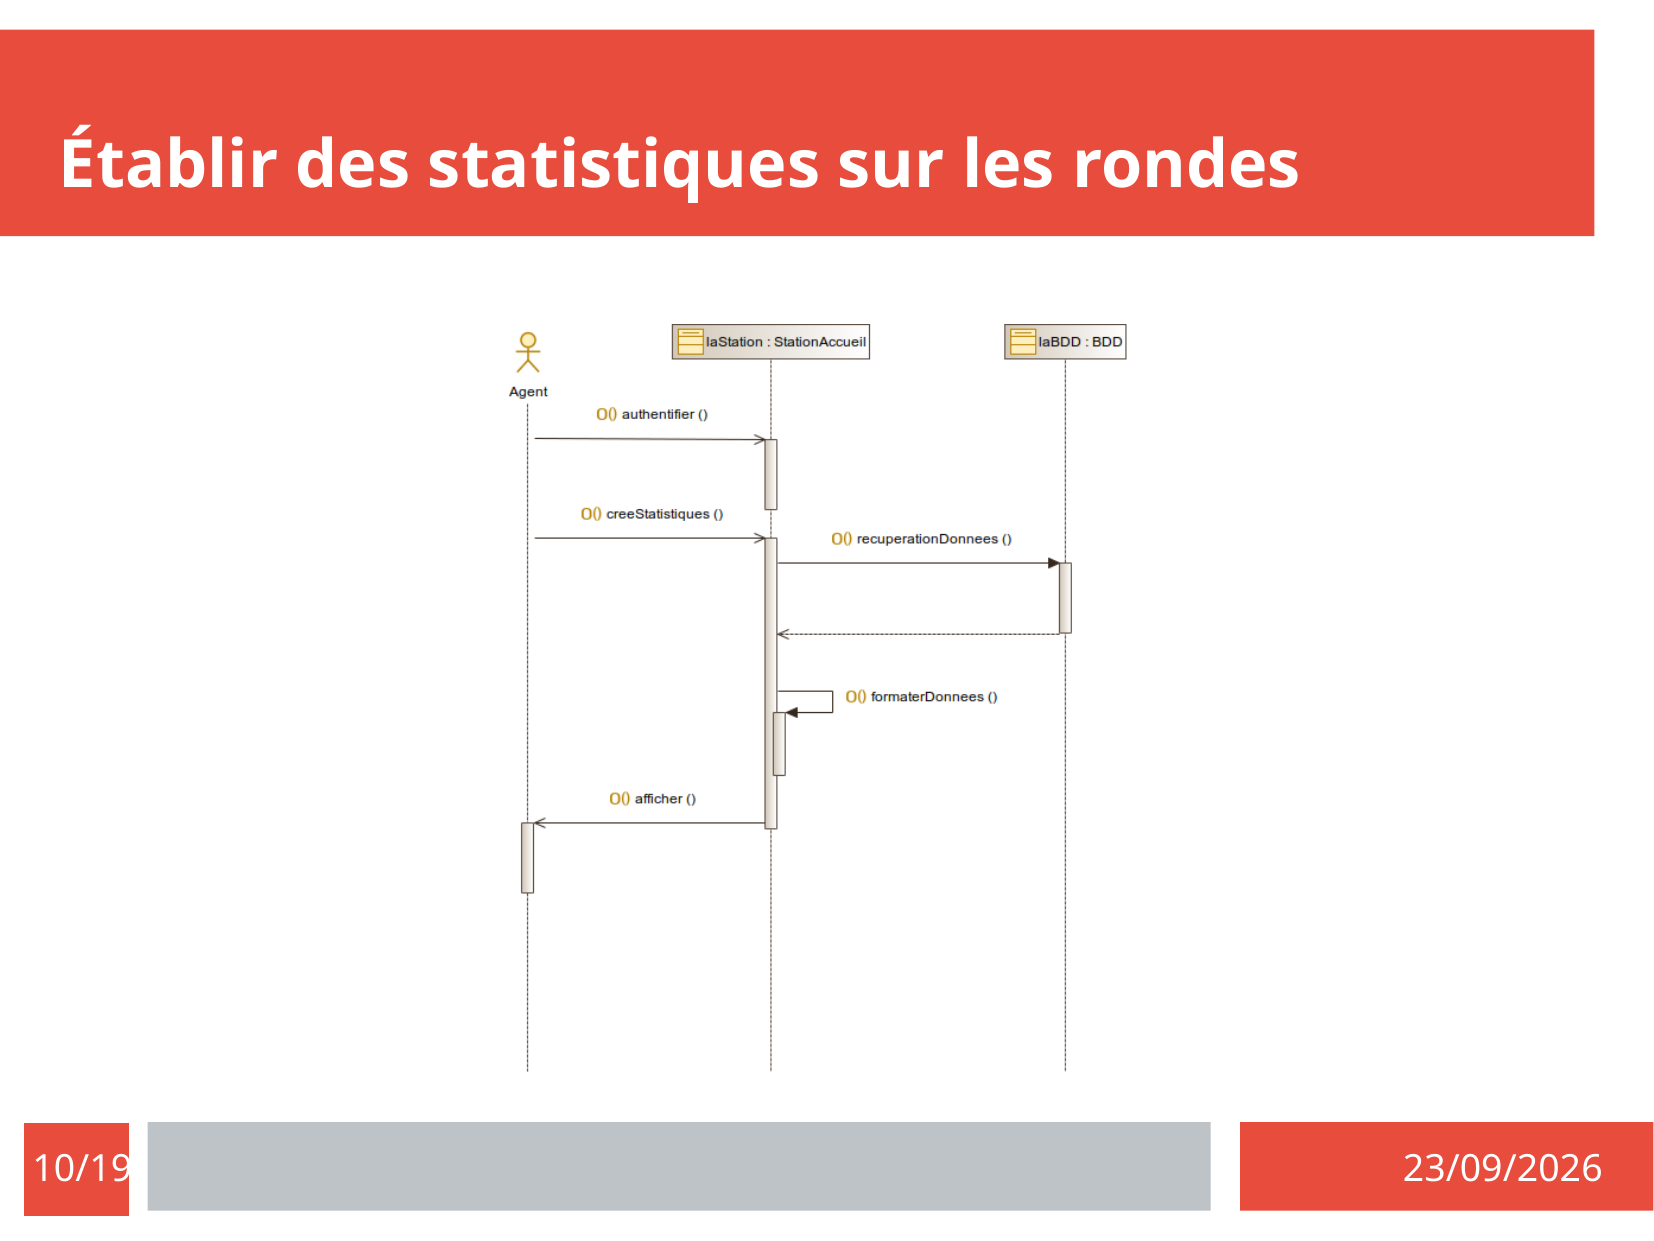

# Établir des statistiques sur les rondes
10